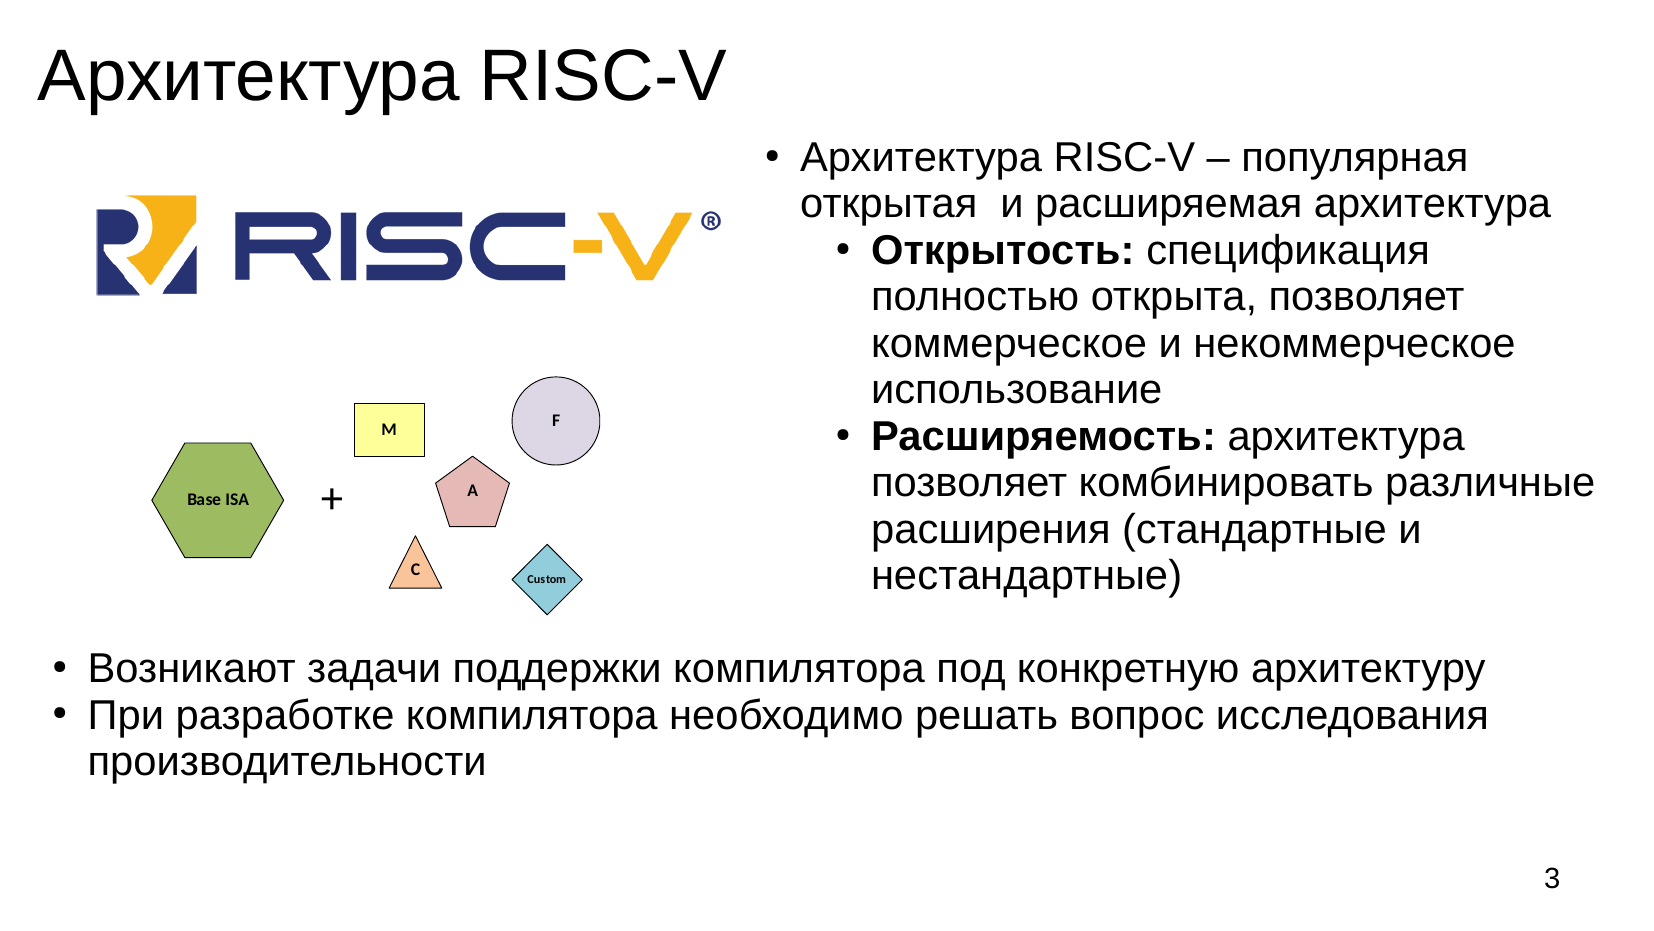

# Архитектура RISC-V
Архитектура RISC-V – популярная открытая и расширяемая архитектура
Открытость: спецификация 	полностью открыта, позволяет коммерческое и некоммерческое использование
Расширяемость: архитектура позволяет комбинировать различные расширения (стандартные и нестандартные)
Возникают задачи поддержки компилятора под конкретную архитектуру
При разработке компилятора необходимо решать вопрос исследования производительности